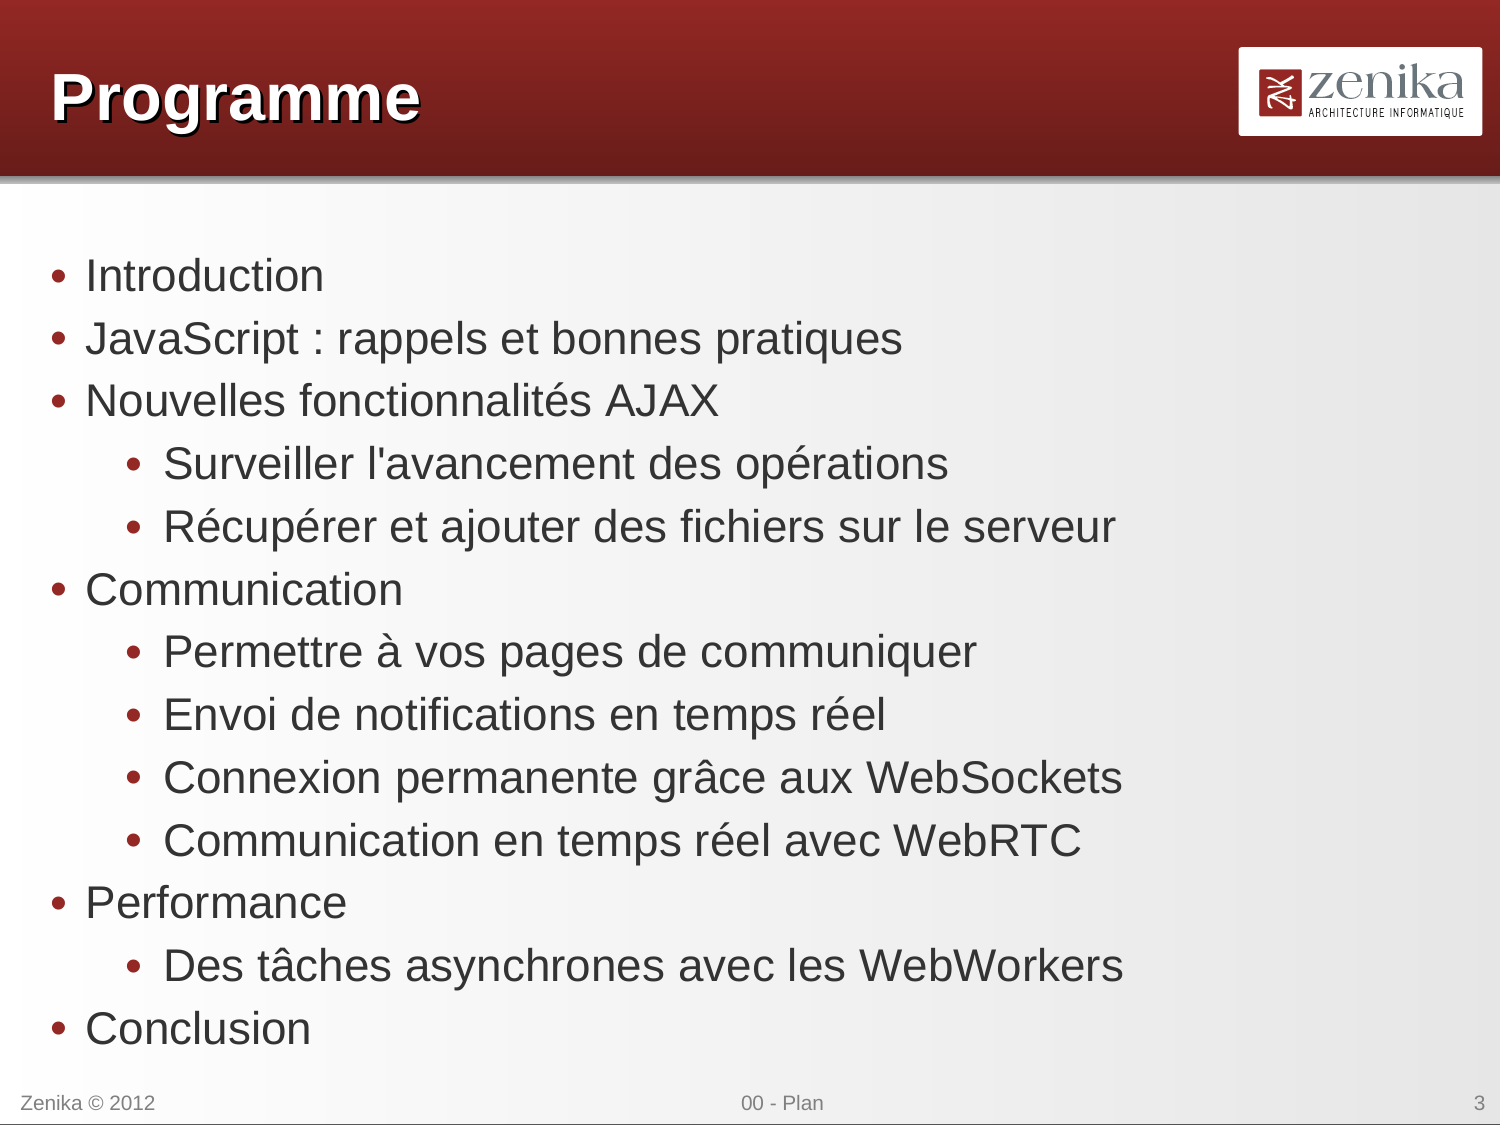

# Programme
Introduction
JavaScript : rappels et bonnes pratiques
Nouvelles fonctionnalités AJAX
Surveiller l'avancement des opérations
Récupérer et ajouter des fichiers sur le serveur
Communication
Permettre à vos pages de communiquer
Envoi de notifications en temps réel
Connexion permanente grâce aux WebSockets
Communication en temps réel avec WebRTC
Performance
Des tâches asynchrones avec les WebWorkers
Conclusion